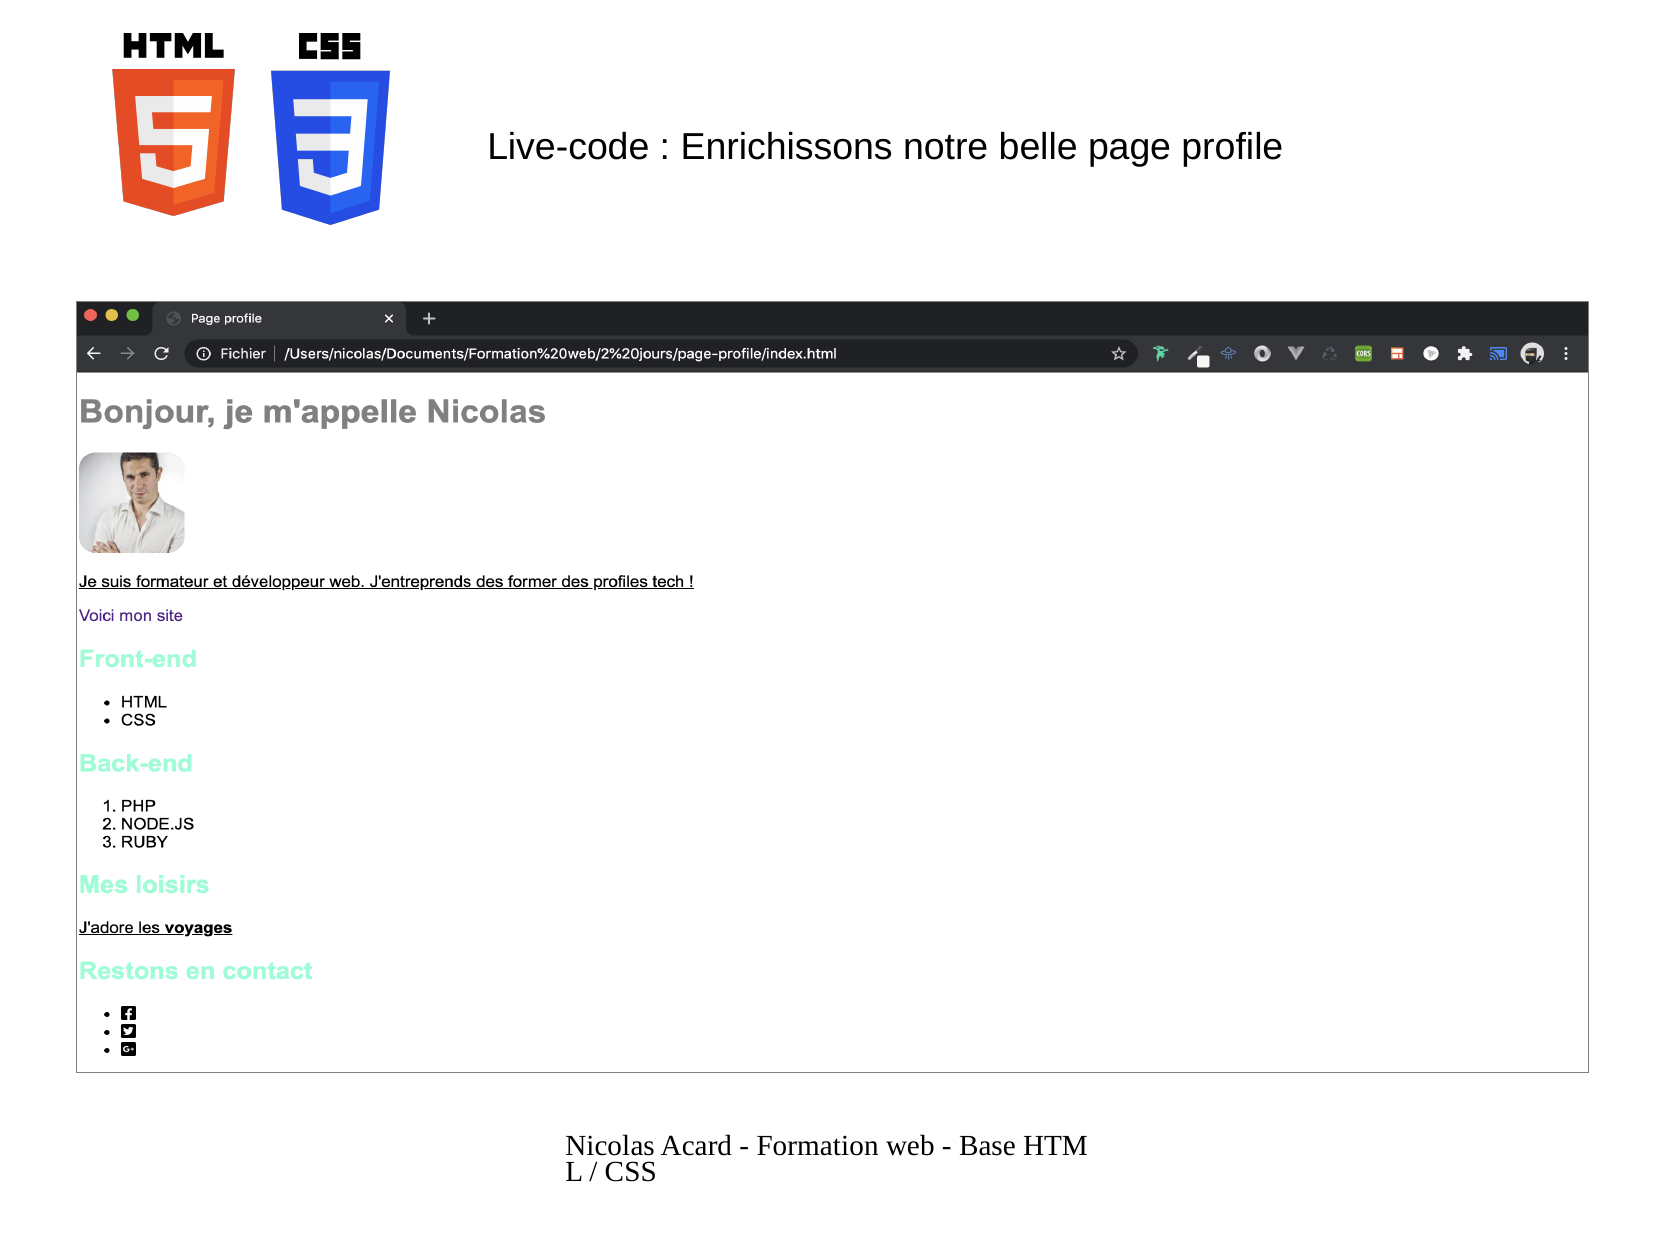

Live-code : Enrichissons notre belle page profile
Nicolas Acard - Formation web - Base HTML / CSS